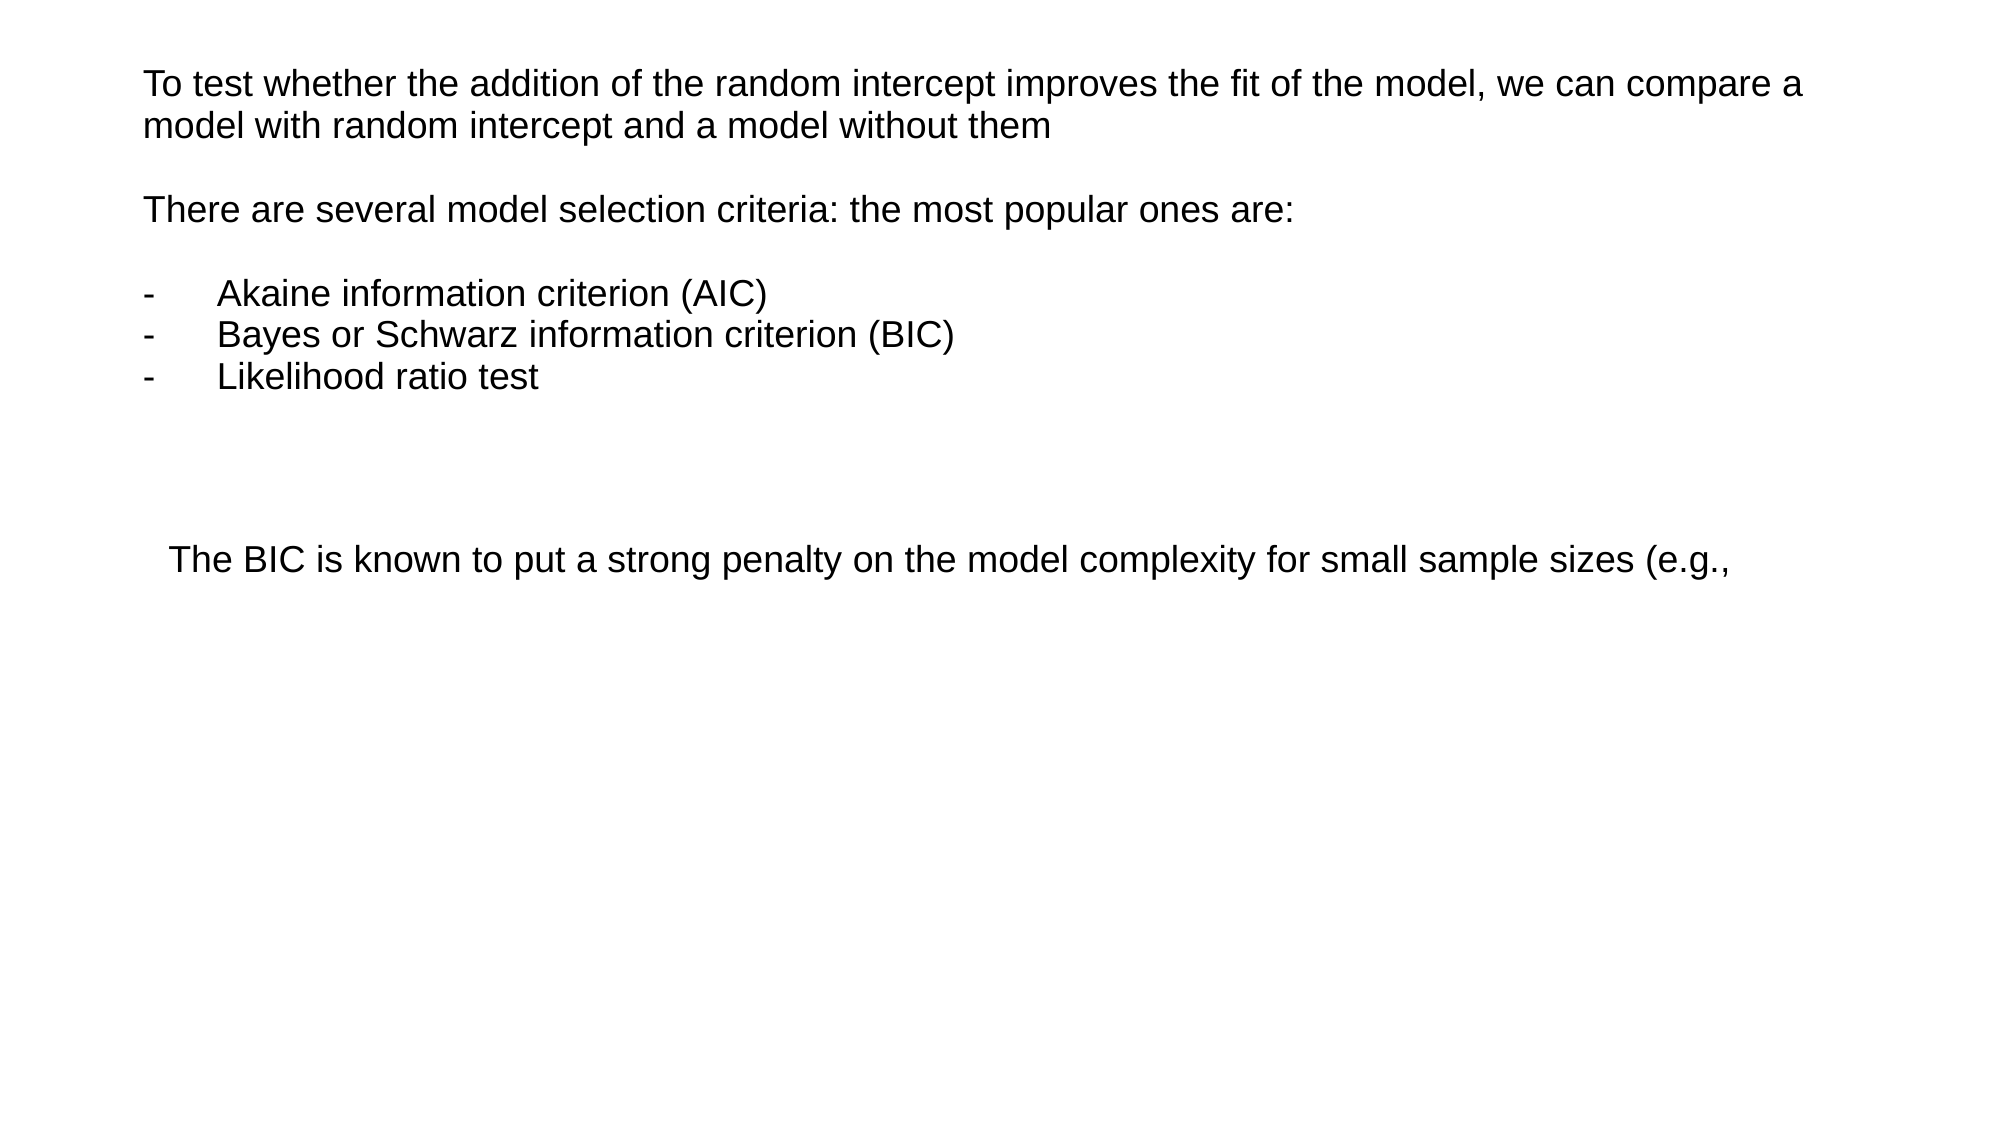

To test whether the addition of the random intercept improves the fit of the model, we can compare a model with random intercept and a model without them
There are several model selection criteria: the most popular ones are:
-	Akaine information criterion (AIC)
-	Bayes or Schwarz information criterion (BIC)
-	Likelihood ratio test
The BIC is known to put a strong penalty on the model complexity for small sample sizes (e.g.,